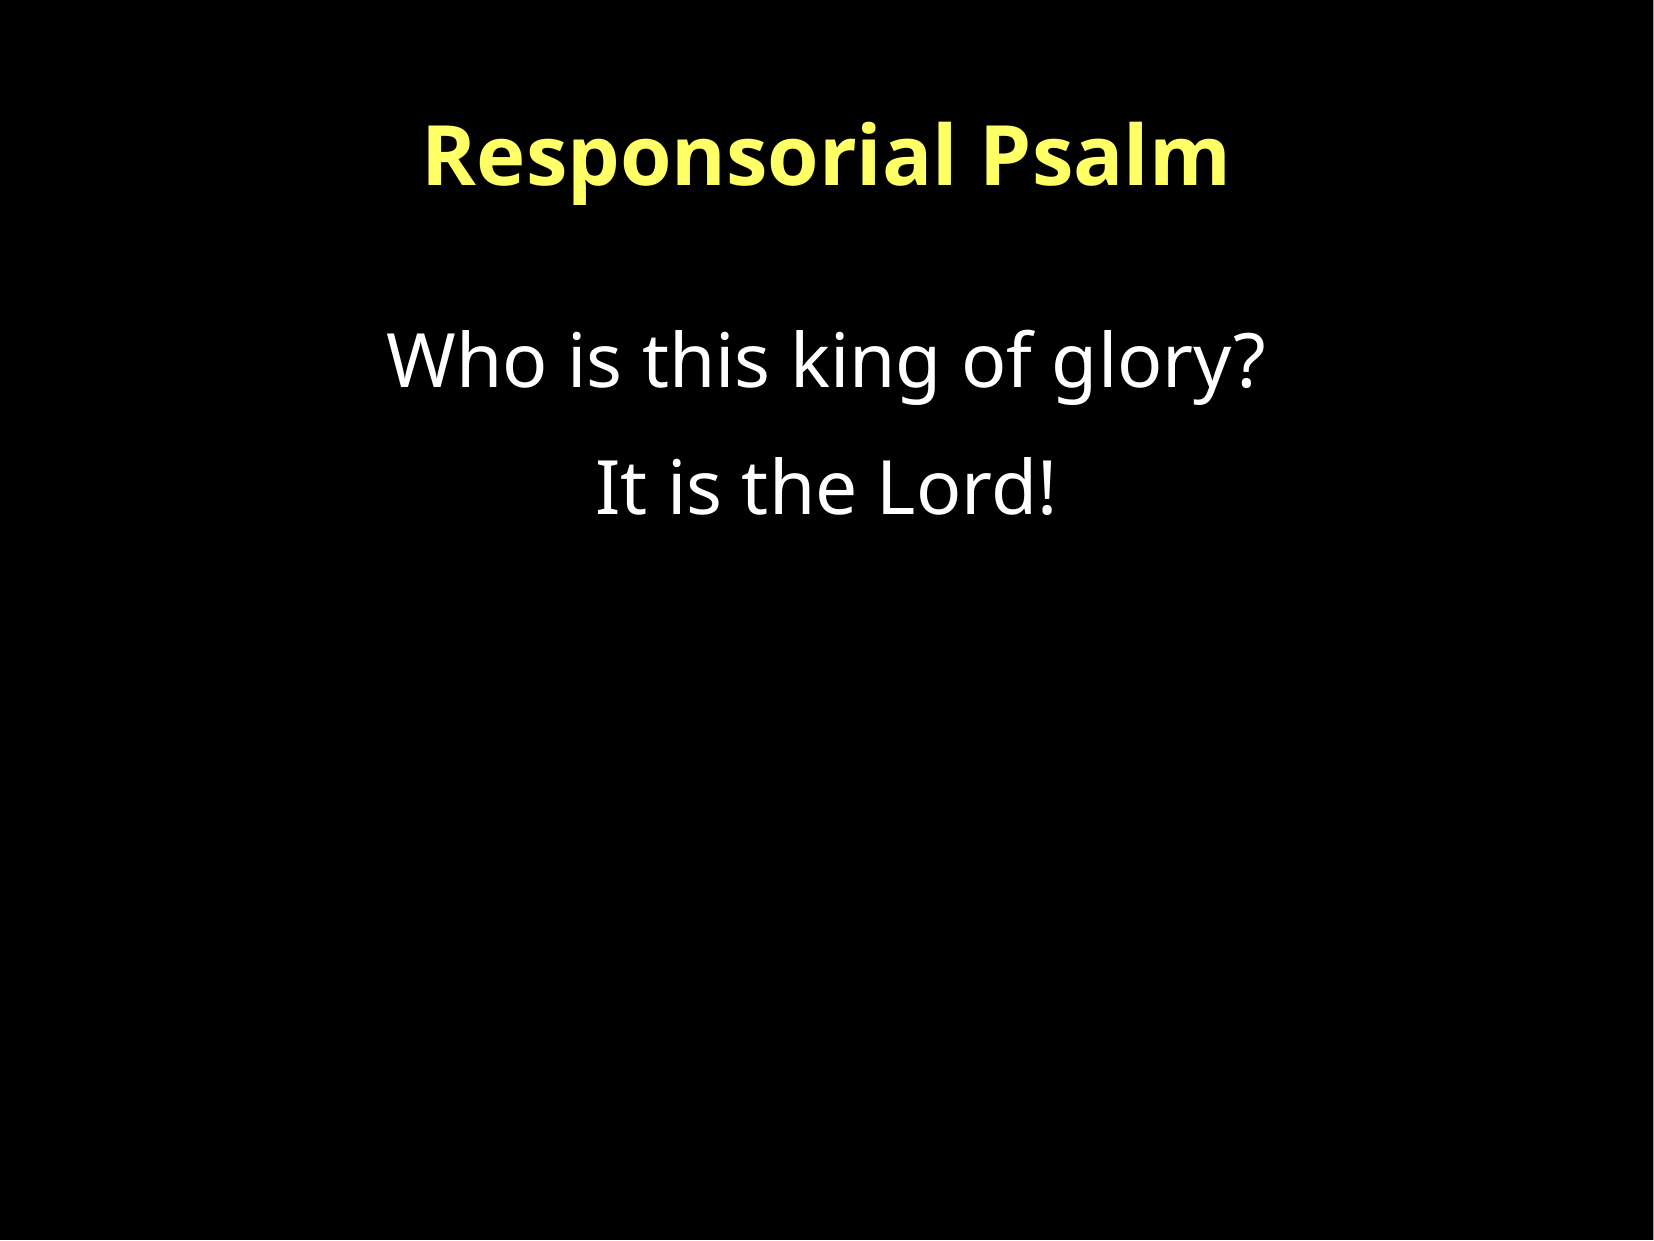

# Responsorial Psalm
Who is this king of glory?
It is the Lord!